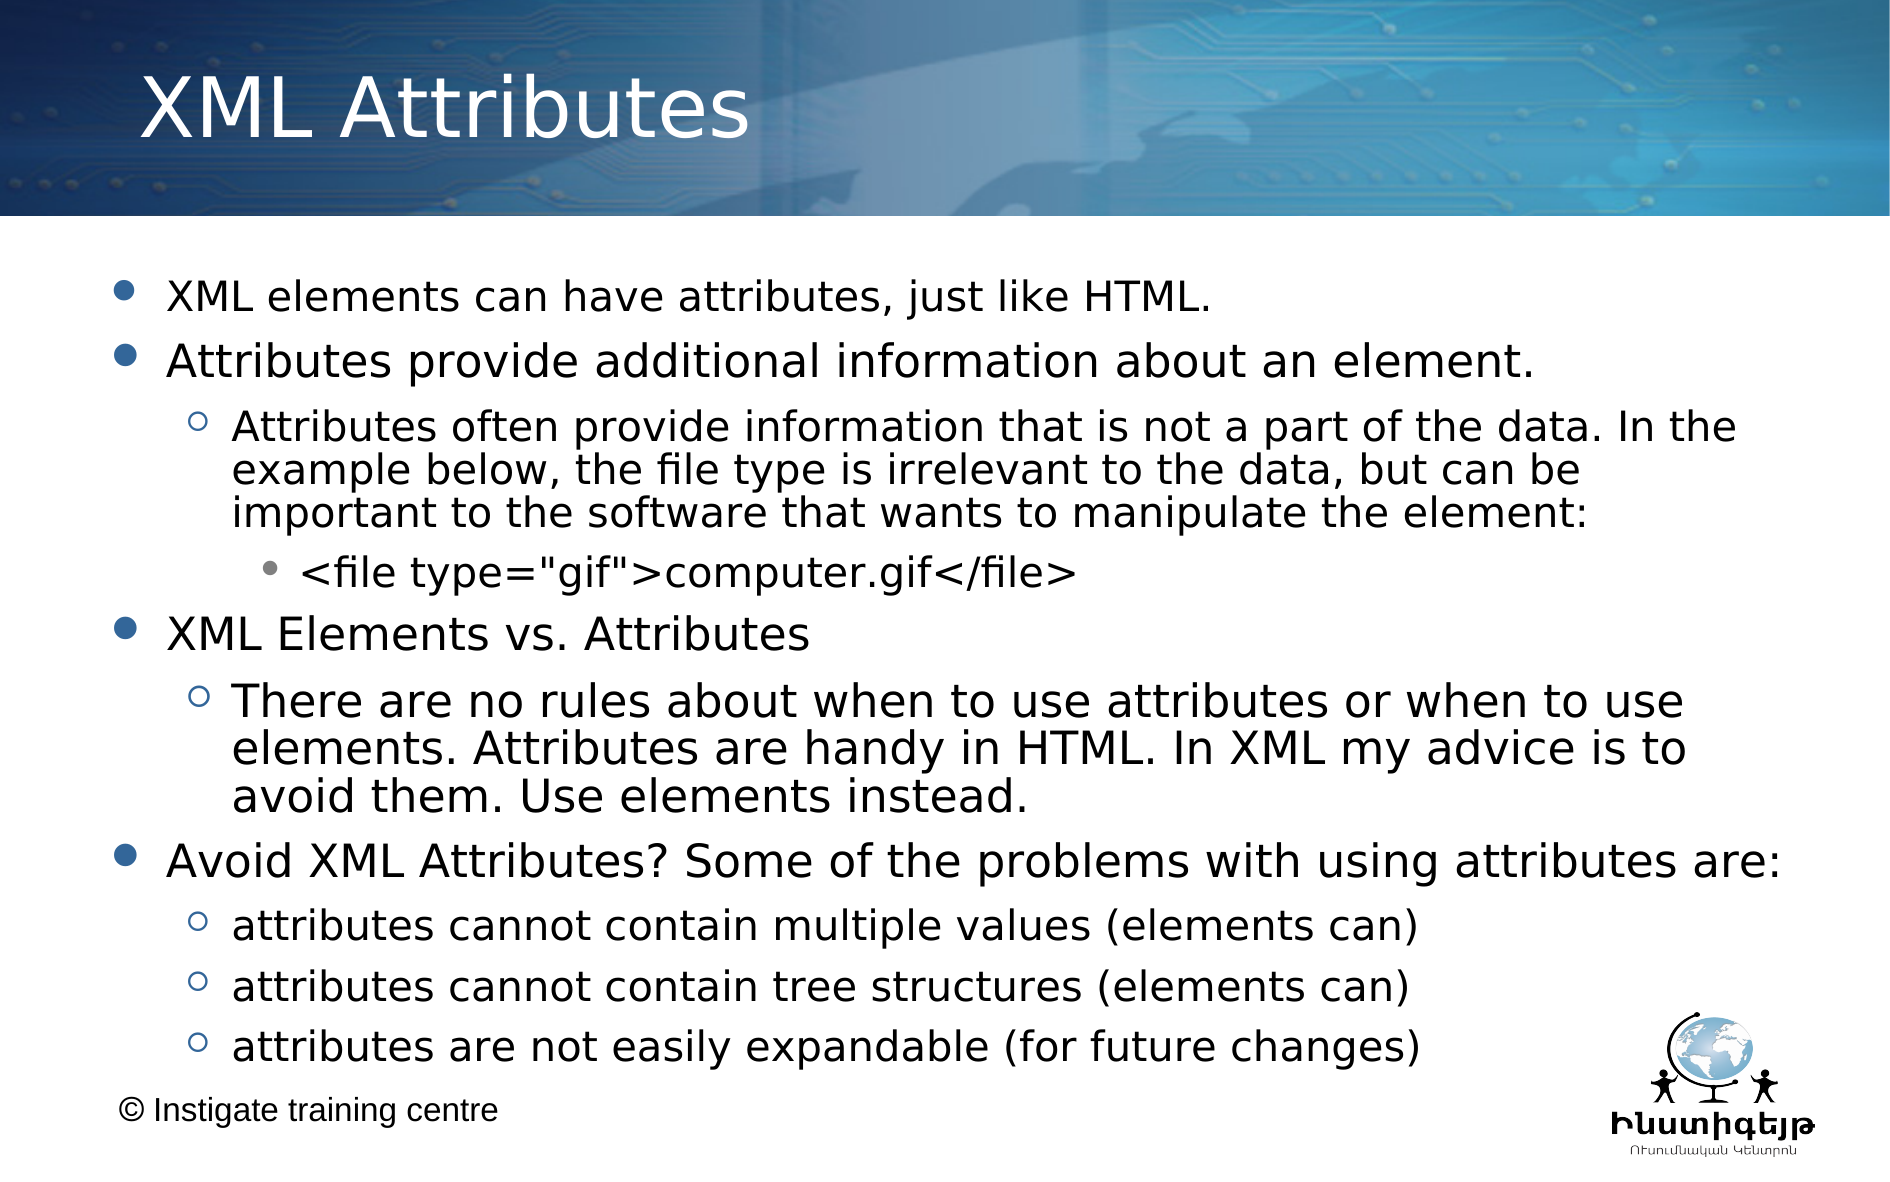

XML Attributes
# XML elements can have attributes, just like HTML.
Attributes provide additional information about an element.
Attributes often provide information that is not a part of the data. In the example below, the file type is irrelevant to the data, but can be important to the software that wants to manipulate the element:
<file type="gif">computer.gif</file>
XML Elements vs. Attributes
There are no rules about when to use attributes or when to use elements. Attributes are handy in HTML. In XML my advice is to avoid them. Use elements instead.
Avoid XML Attributes? Some of the problems with using attributes are:
attributes cannot contain multiple values (elements can)
attributes cannot contain tree structures (elements can)
attributes are not easily expandable (for future changes)